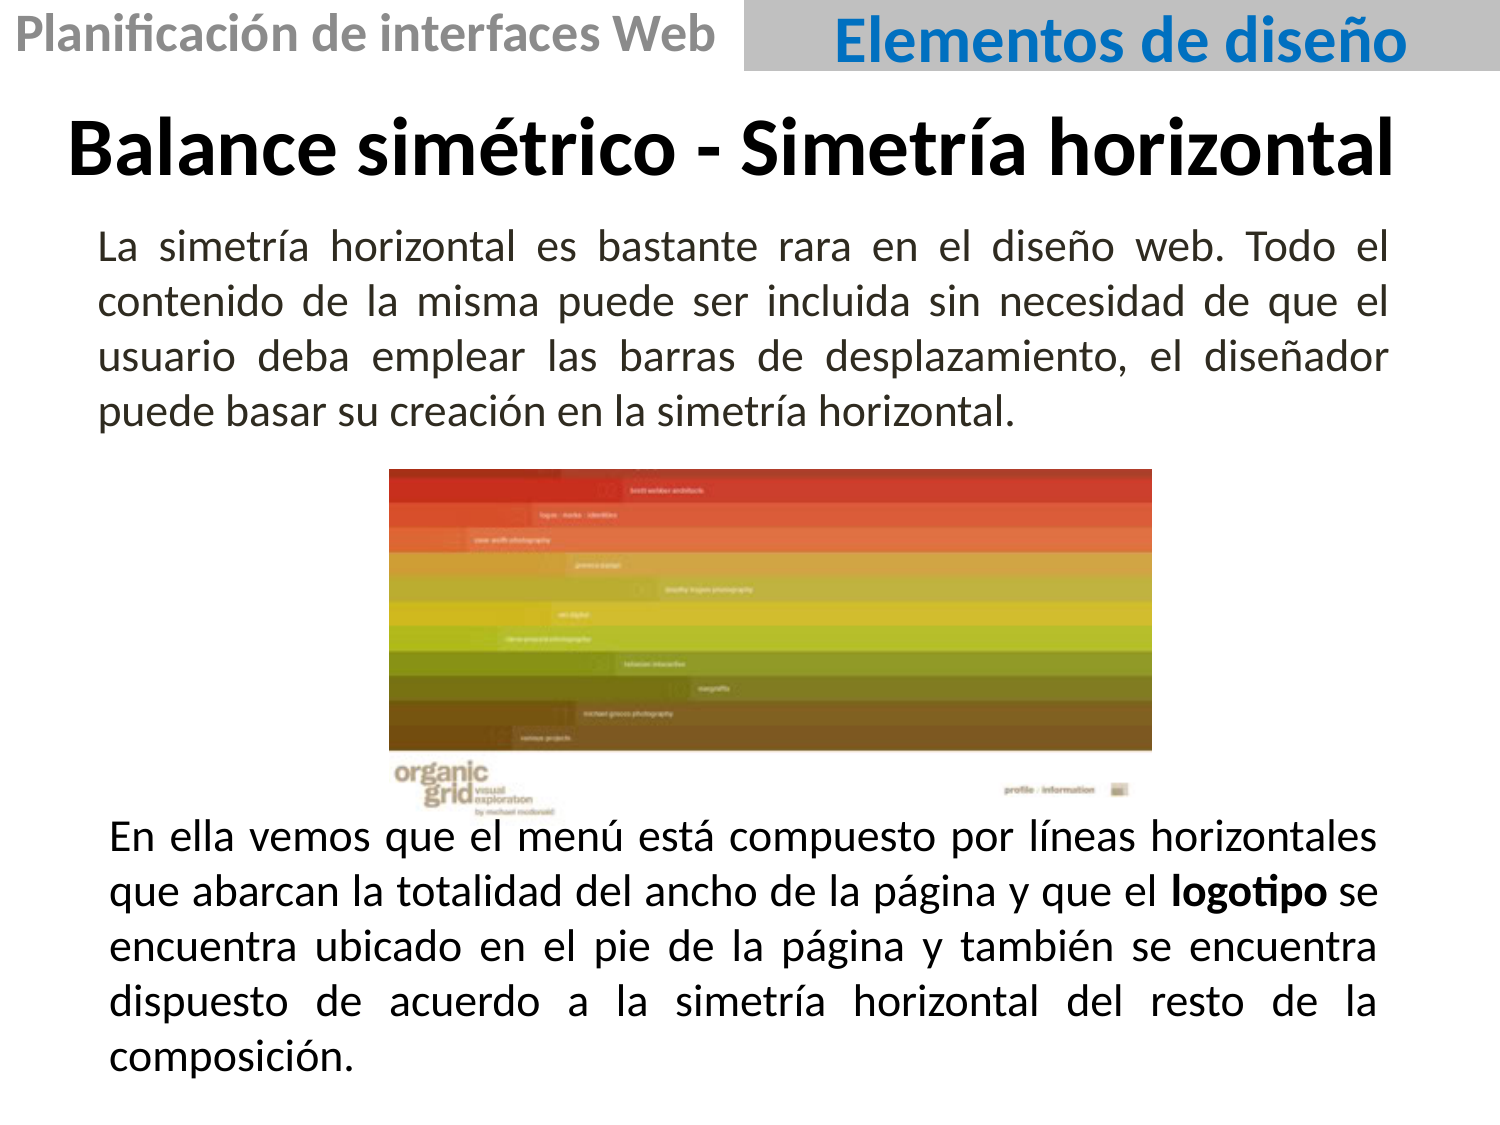

# Planificación de interfaces Web
Elementos de diseño
Balance simétrico - Simetría horizontal
La simetría horizontal es bastante rara en el diseño web. Todo el contenido de la misma puede ser incluida sin necesidad de que el usuario deba emplear las barras de desplazamiento, el diseñador puede basar su creación en la simetría horizontal.
En ella vemos que el menú está compuesto por líneas horizontales que abarcan la totalidad del ancho de la página y que el logotipo se encuentra ubicado en el pie de la página y también se encuentra dispuesto de acuerdo a la simetría horizontal del resto de la composición.